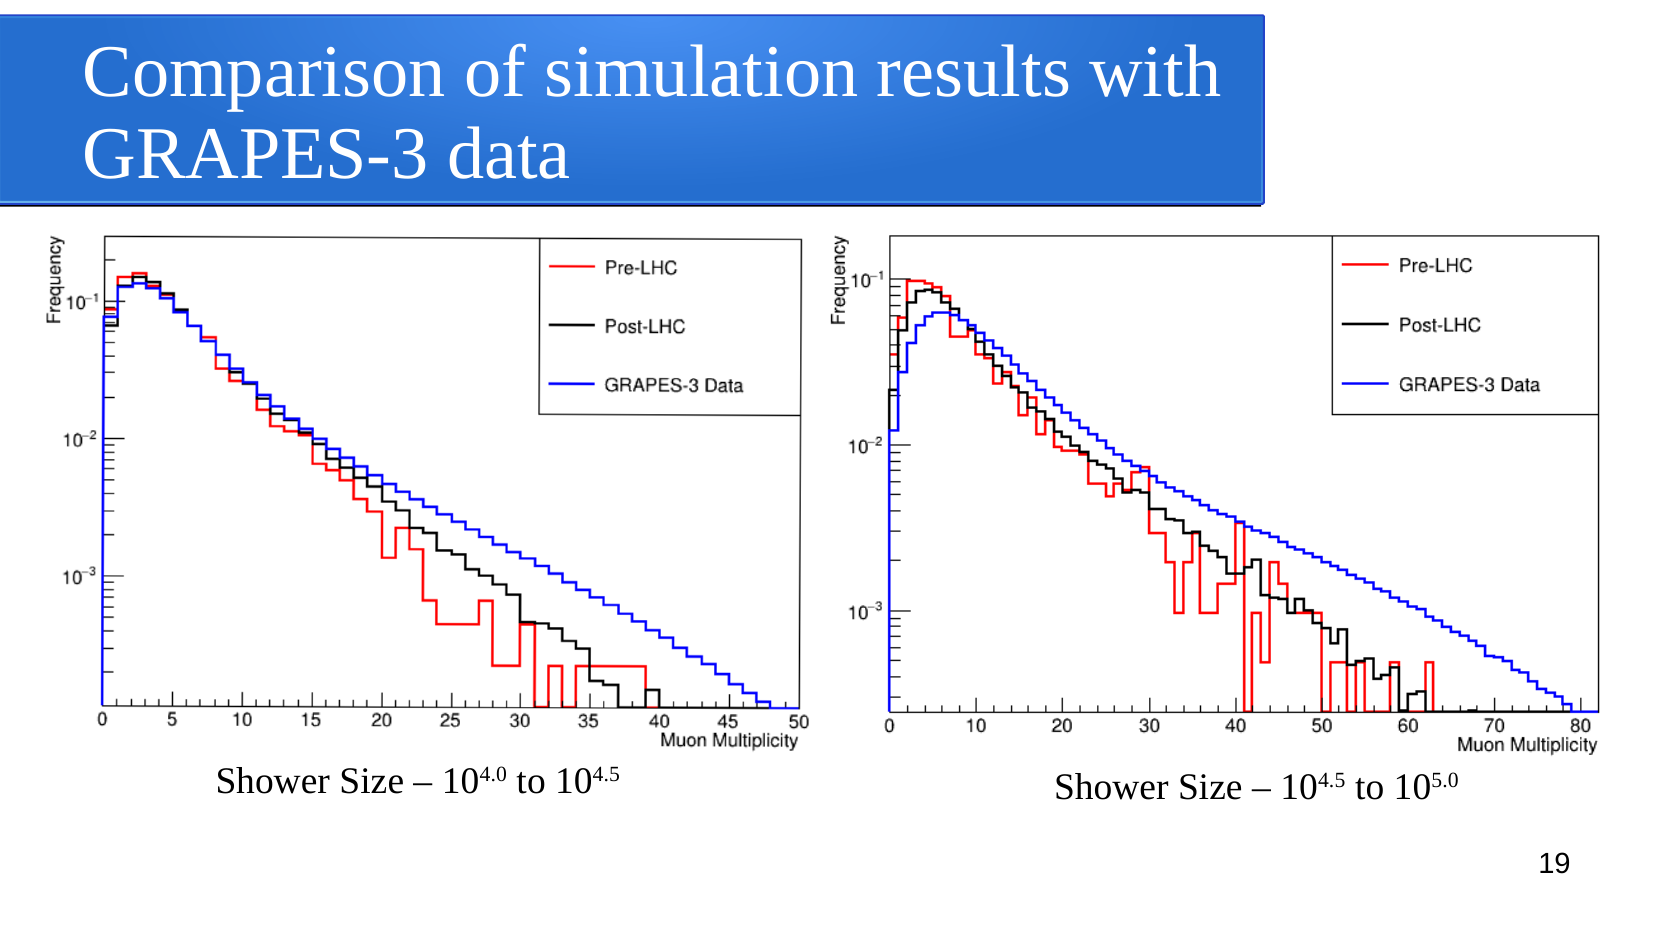

# Comparison of simulation results with GRAPES-3 data
Shower Size – 104.0 to 104.5
Shower Size – 104.5 to 105.0